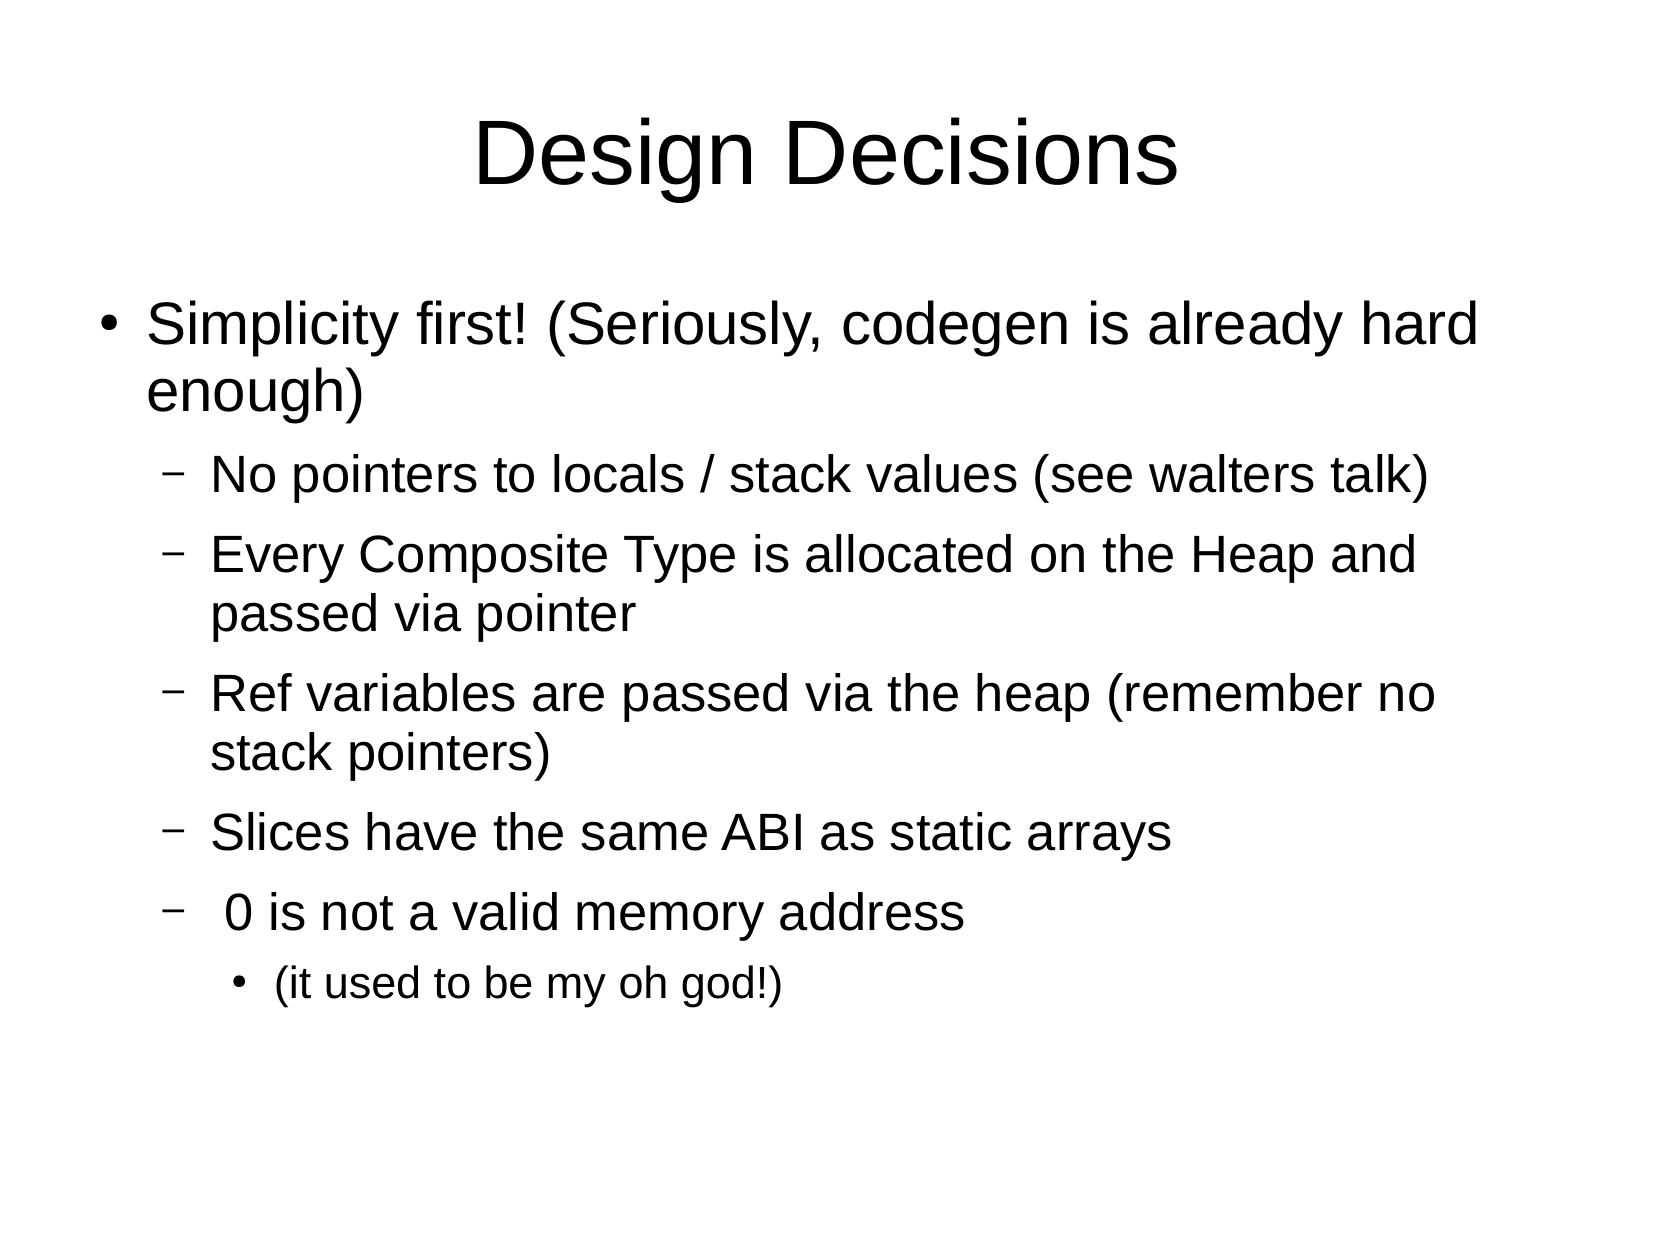

# Design Decisions
Simplicity first! (Seriously, codegen is already hard enough)
No pointers to locals / stack values (see walters talk)
Every Composite Type is allocated on the Heap and passed via pointer
Ref variables are passed via the heap (remember no stack pointers)
Slices have the same ABI as static arrays
 0 is not a valid memory address
(it used to be my oh god!)